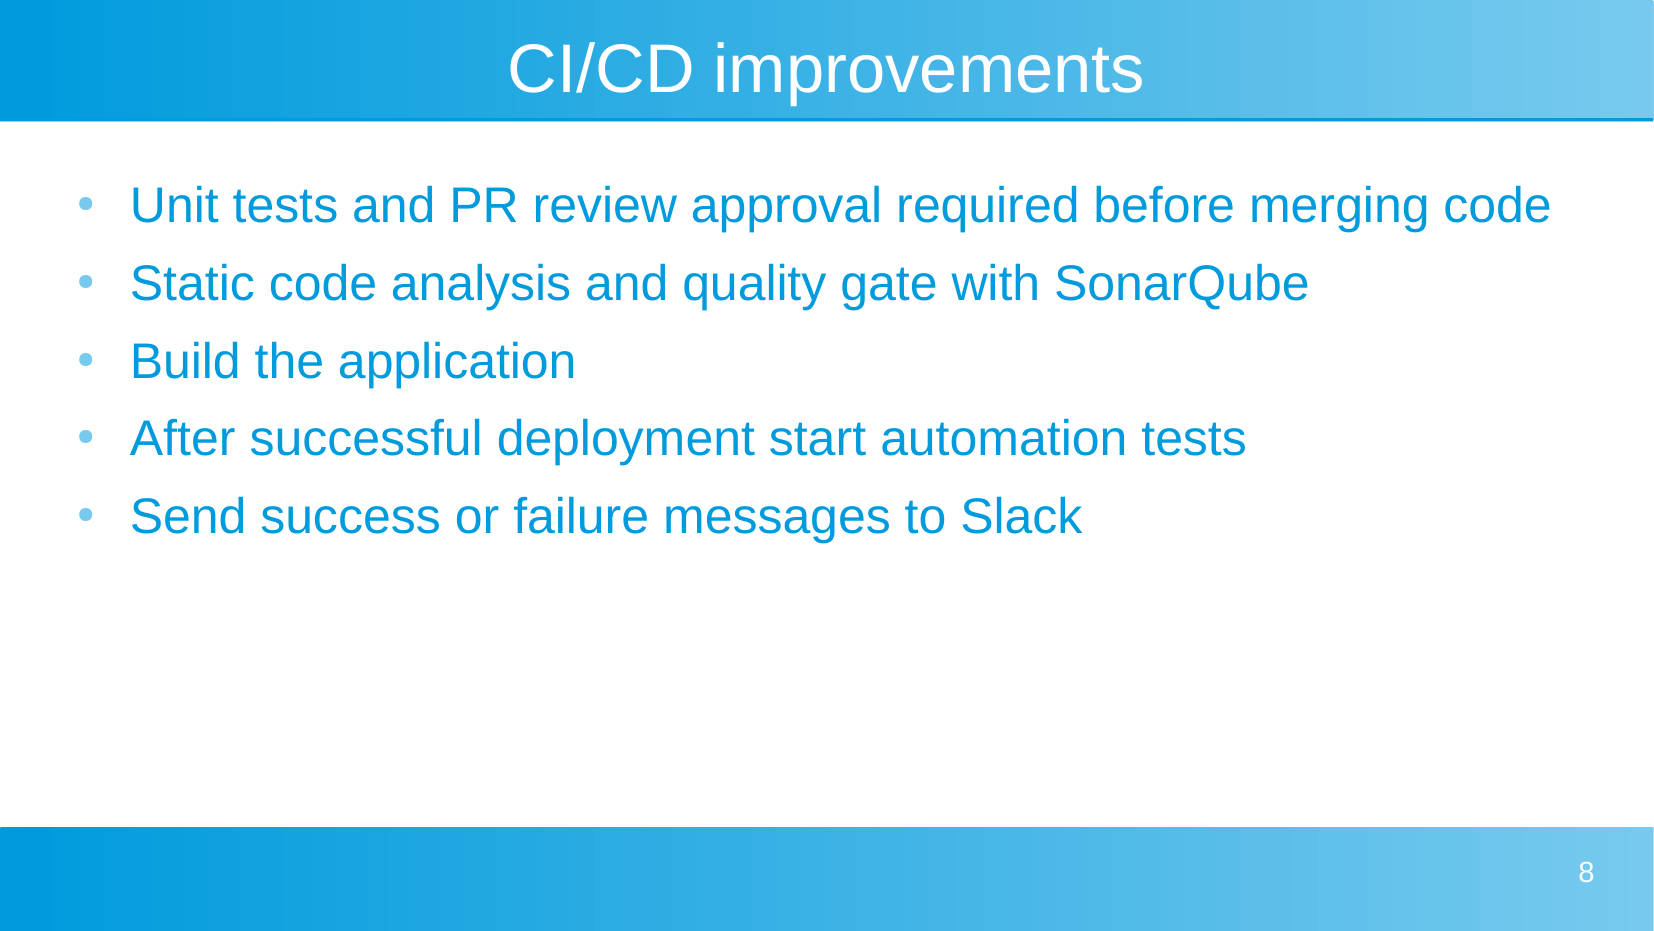

# CI/CD improvements
Unit tests and PR review approval required before merging code
Static code analysis and quality gate with SonarQube
Build the application
After successful deployment start automation tests
Send success or failure messages to Slack
8